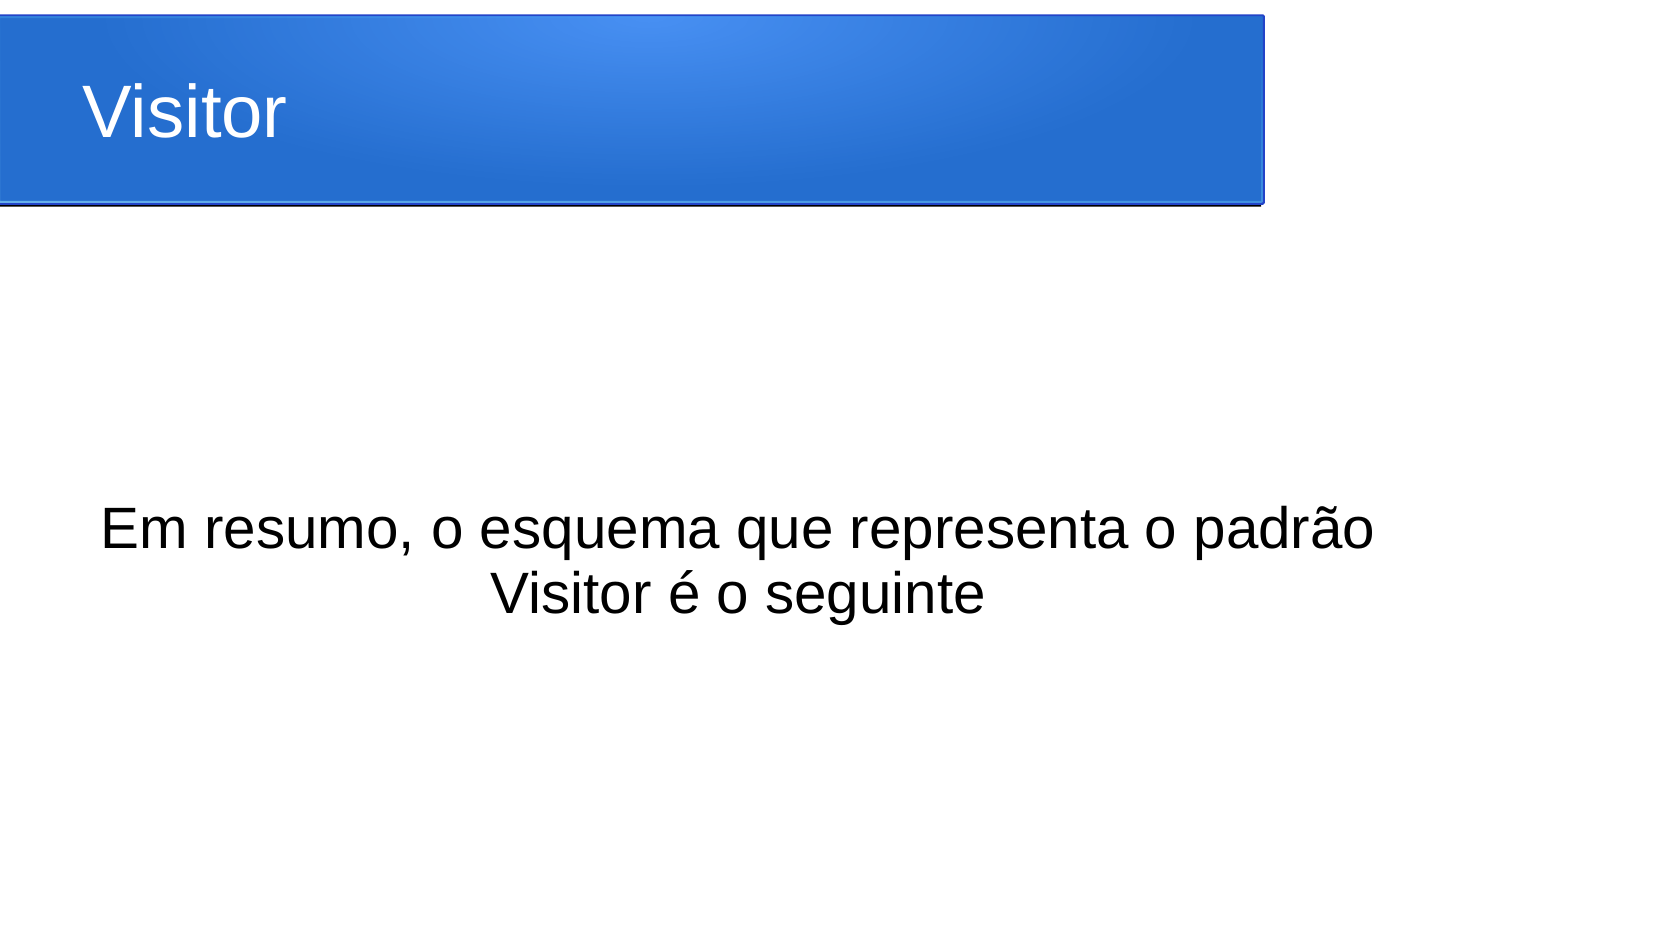

# Visitor
Em resumo, o esquema que representa o padrão Visitor é o seguinte